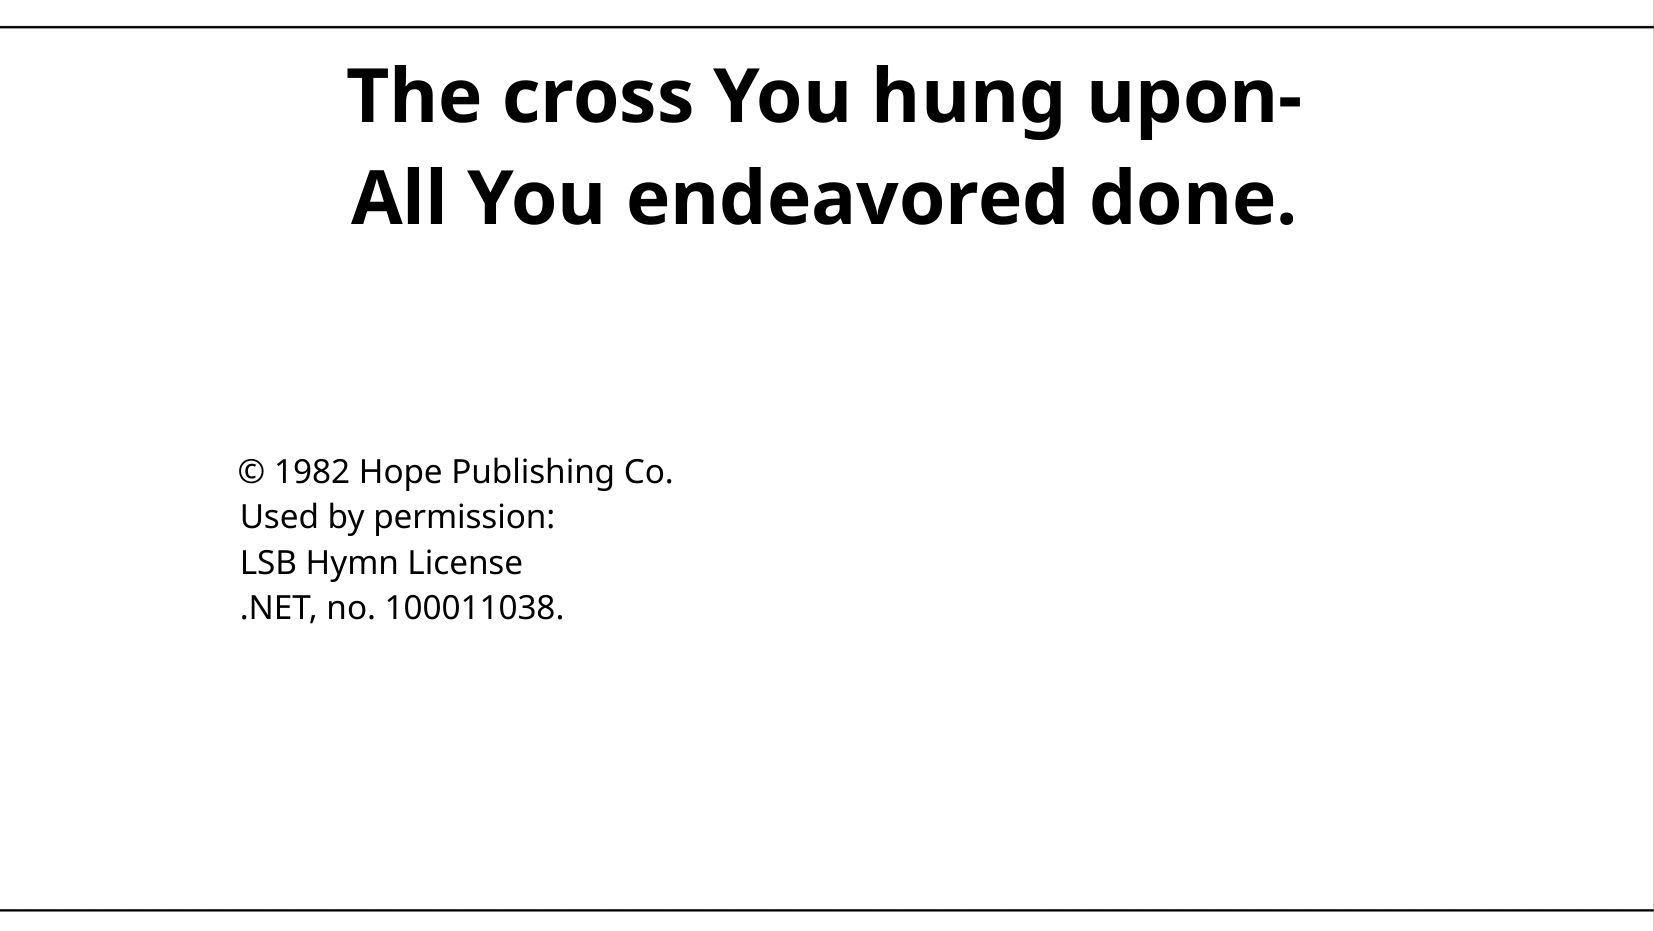

The cross You hung upon-
All You endeavored done.
 © 1982 Hope Publishing Co.
 Used by permission:
 LSB Hymn License
 .NET, no. 100011038.